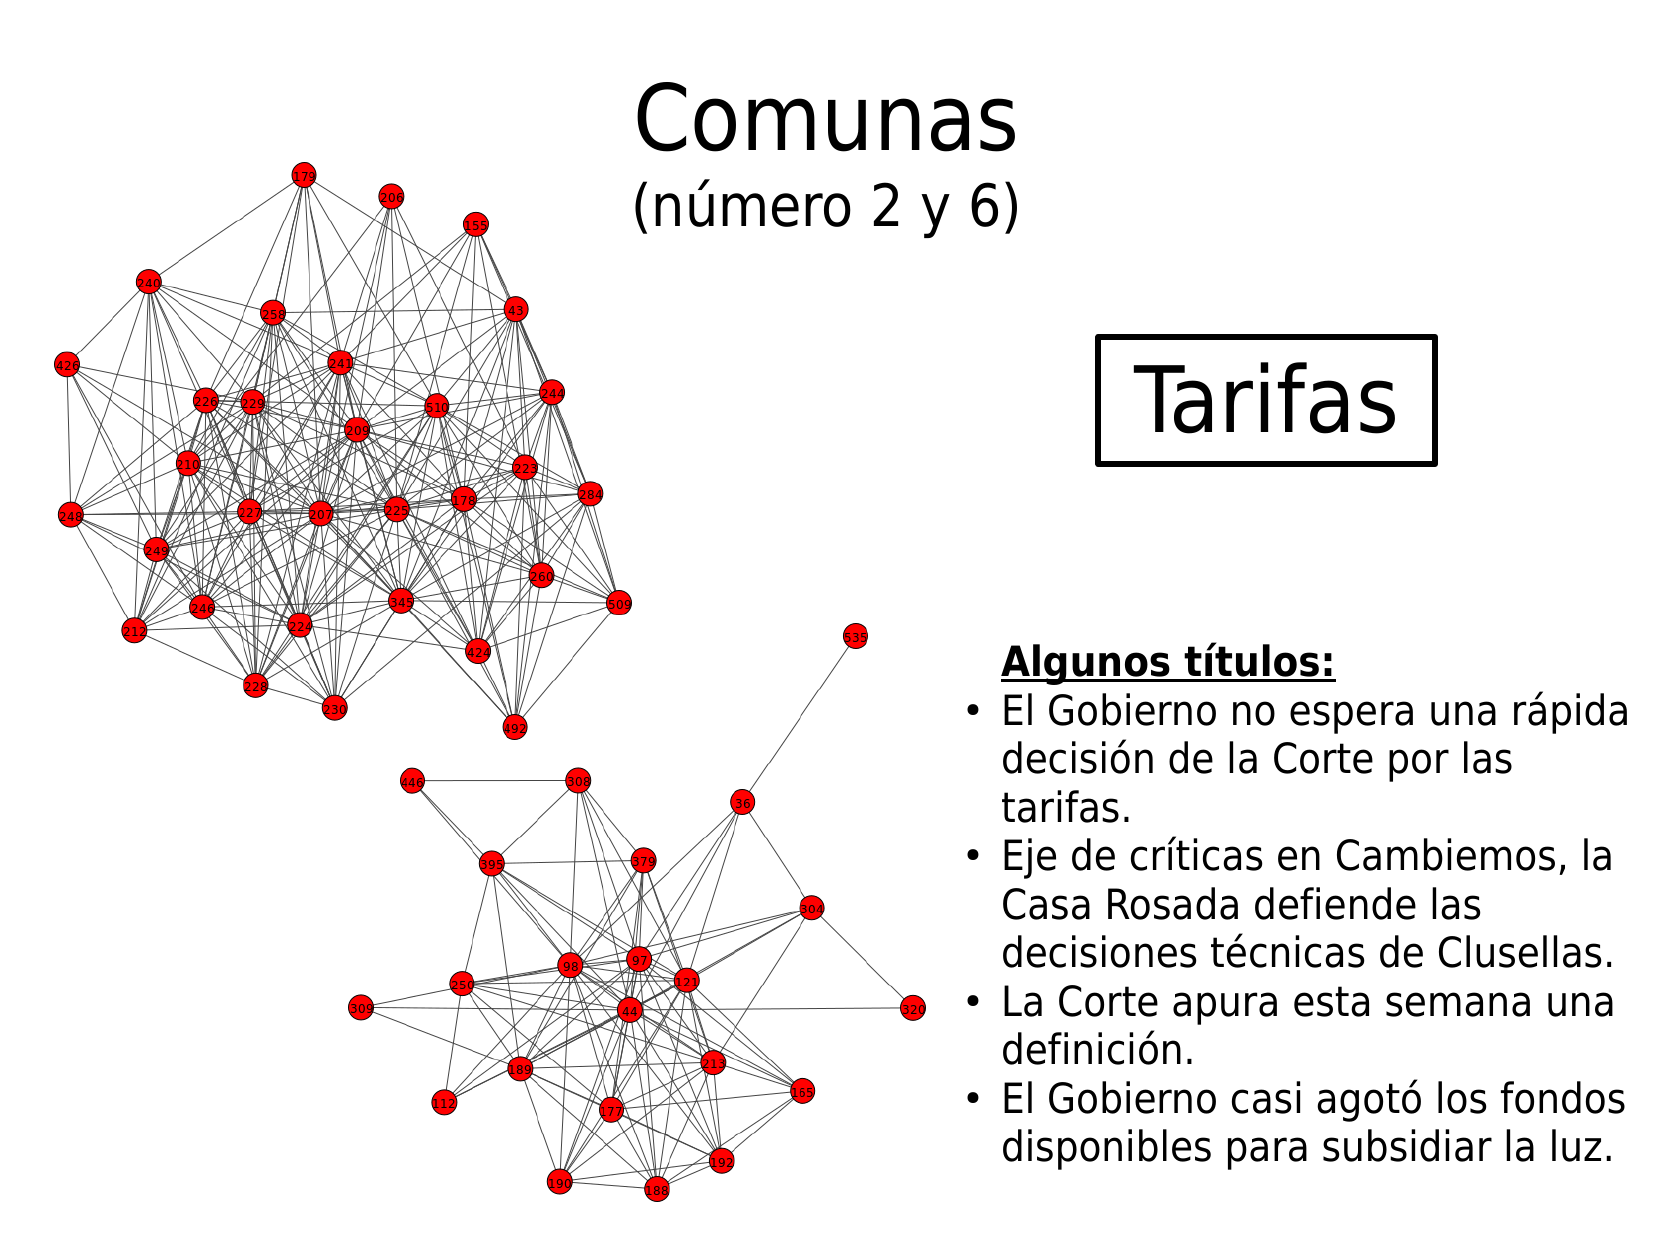

# Comunas (número 2 y 6)
Tarifas
Algunos títulos:
El Gobierno no espera una rápida decisión de la Corte por las tarifas.
Eje de críticas en Cambiemos, la Casa Rosada defiende las decisiones técnicas de Clusellas.
La Corte apura esta semana una definición.
El Gobierno casi agotó los fondos disponibles para subsidiar la luz.